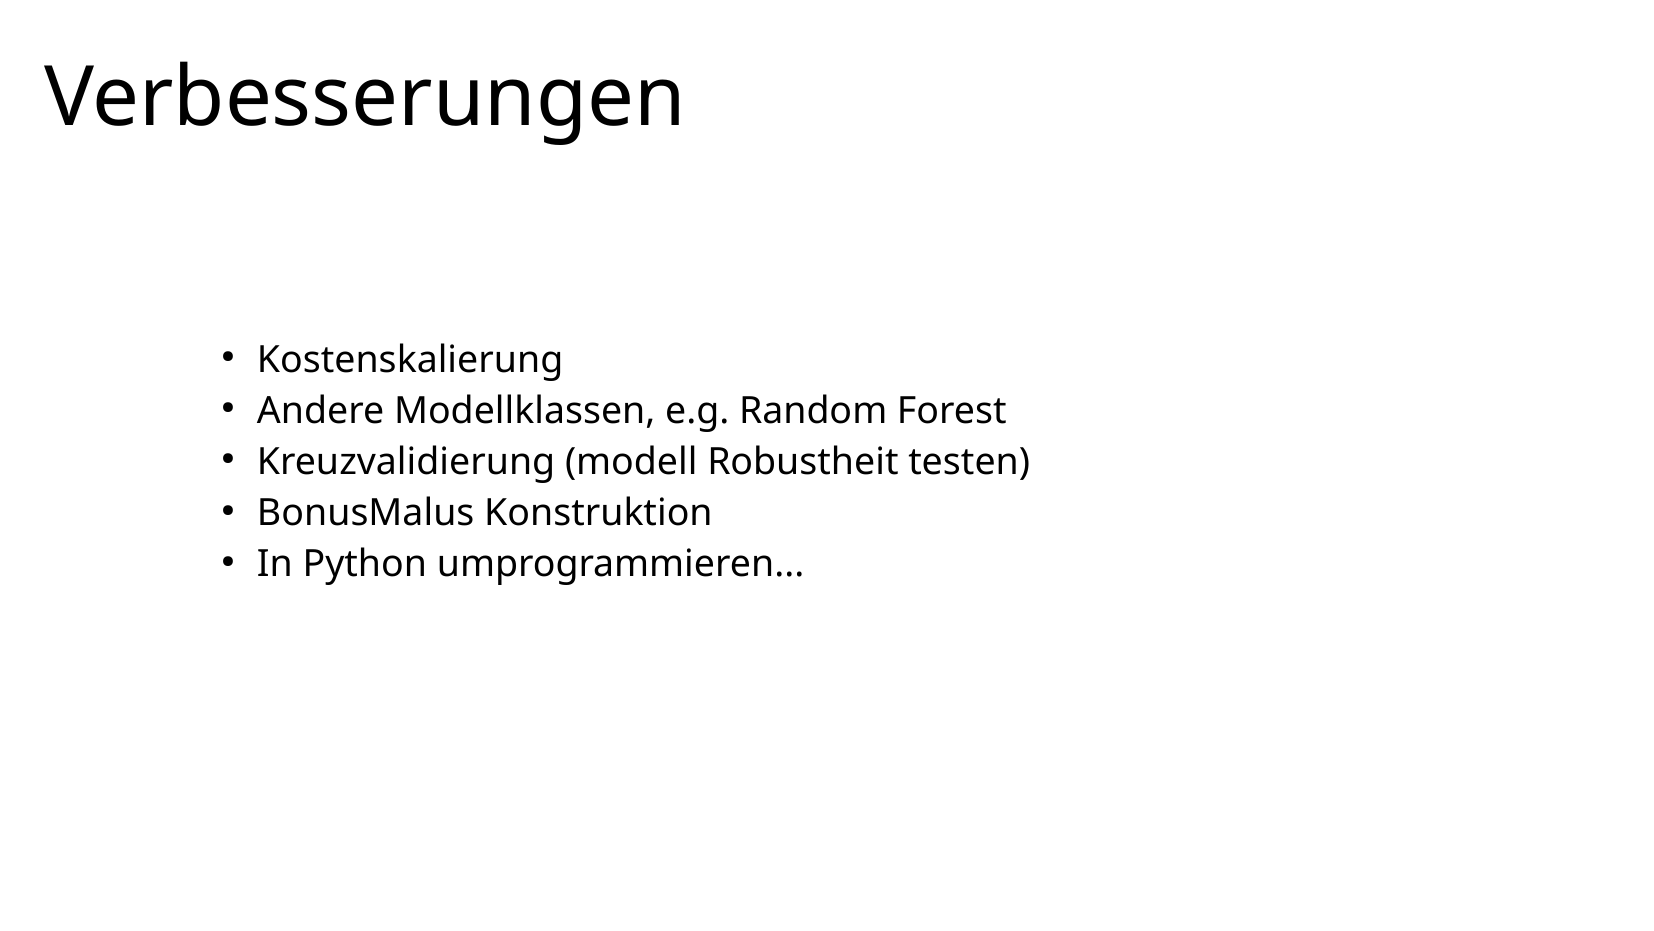

Verbesserungen
Kostenskalierung
Andere Modellklassen, e.g. Random Forest
Kreuzvalidierung (modell Robustheit testen)
BonusMalus Konstruktion
In Python umprogrammieren...